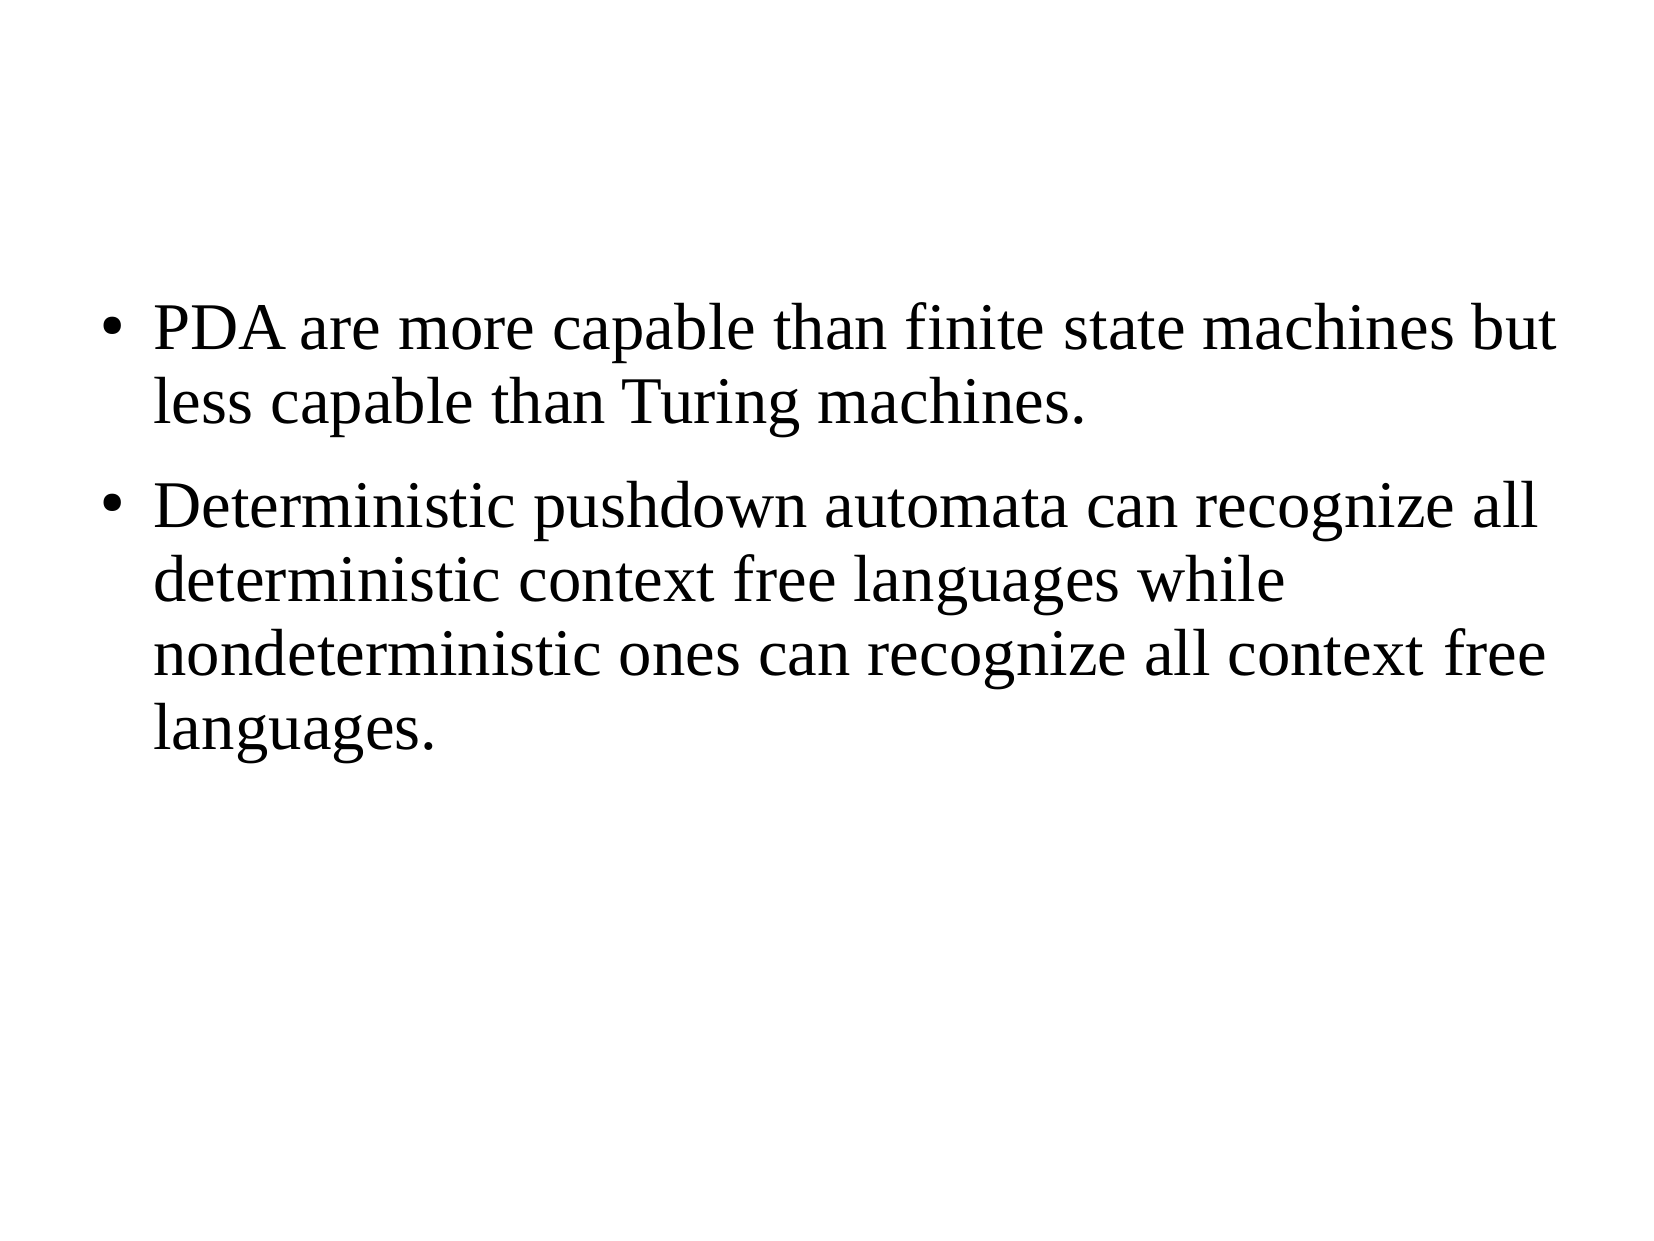

#
PDA are more capable than finite­ state machines but less capable than Turing machines.
Deterministic pushdown automata can recognize all deterministic context­ free languages while nondeterministic ones can recognize all context­ free languages.